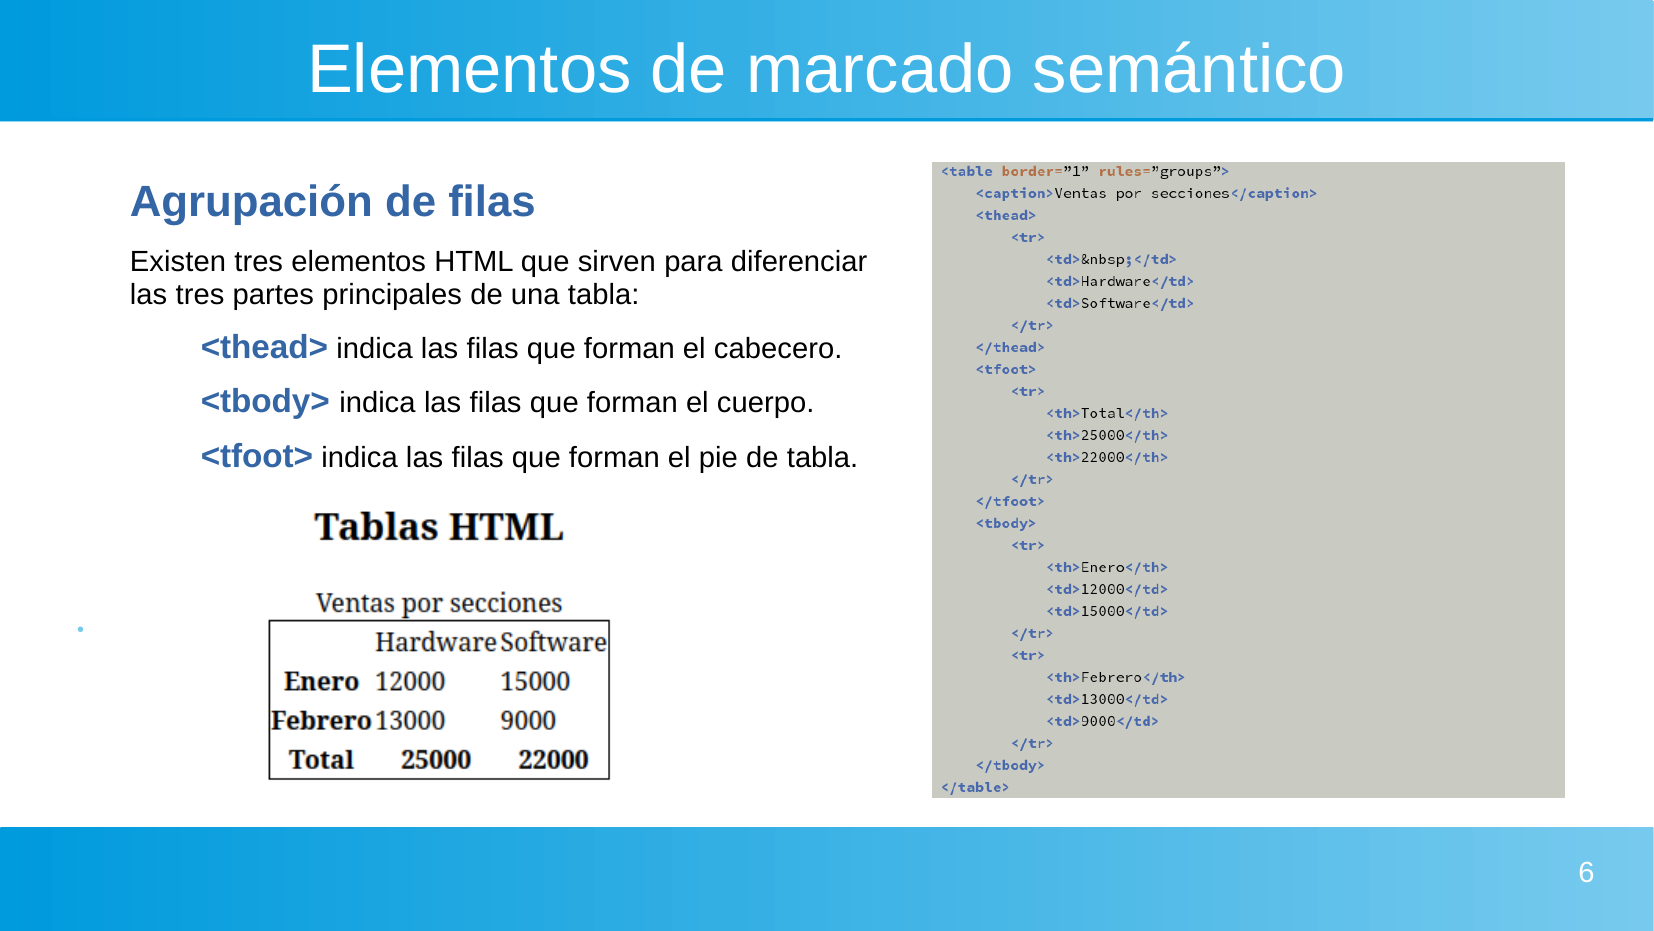

# Elementos de marcado semántico
Agrupación de filas
Existen tres elementos HTML que sirven para diferenciar las tres partes principales de una tabla:
<thead> indica las filas que forman el cabecero.
<tbody> indica las filas que forman el cuerpo.
<tfoot> indica las filas que forman el pie de tabla.
6